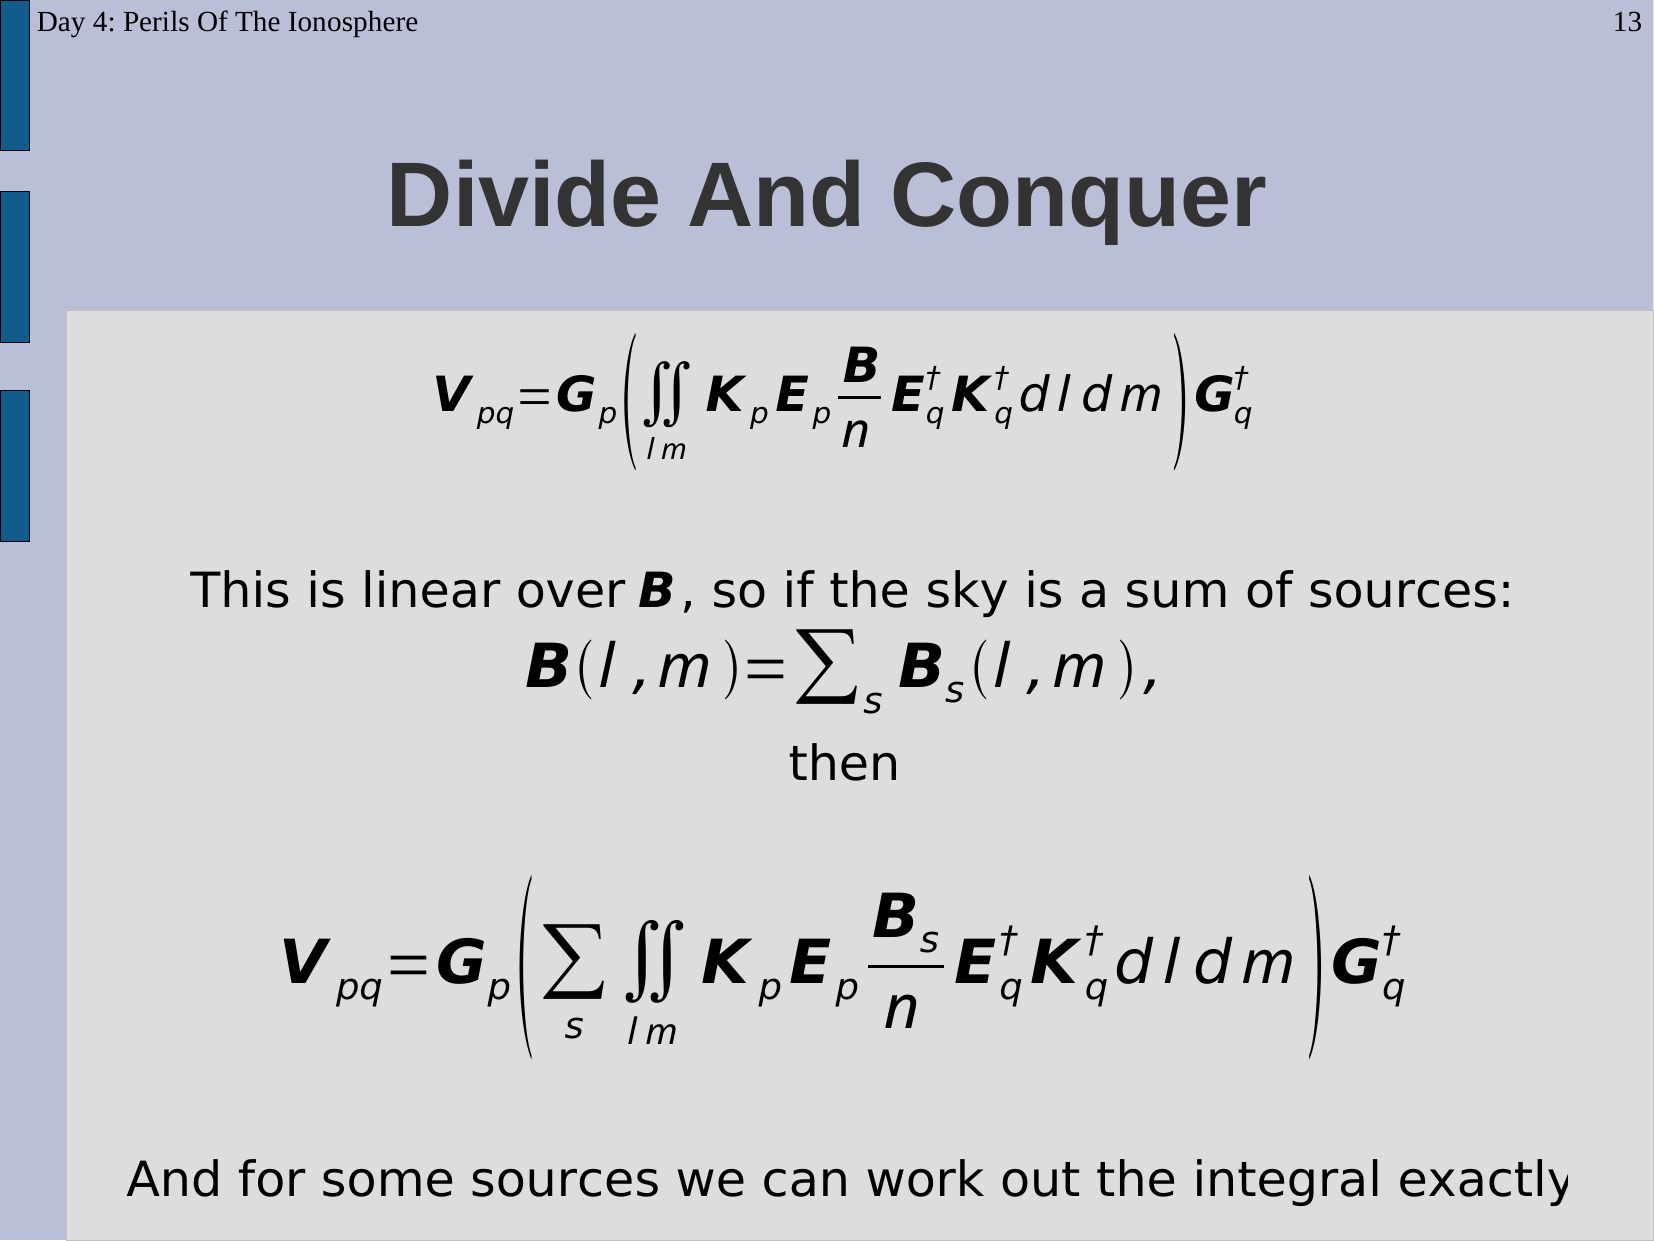

Day 4: Perils Of The Ionosphere
13
# Divide And Conquer